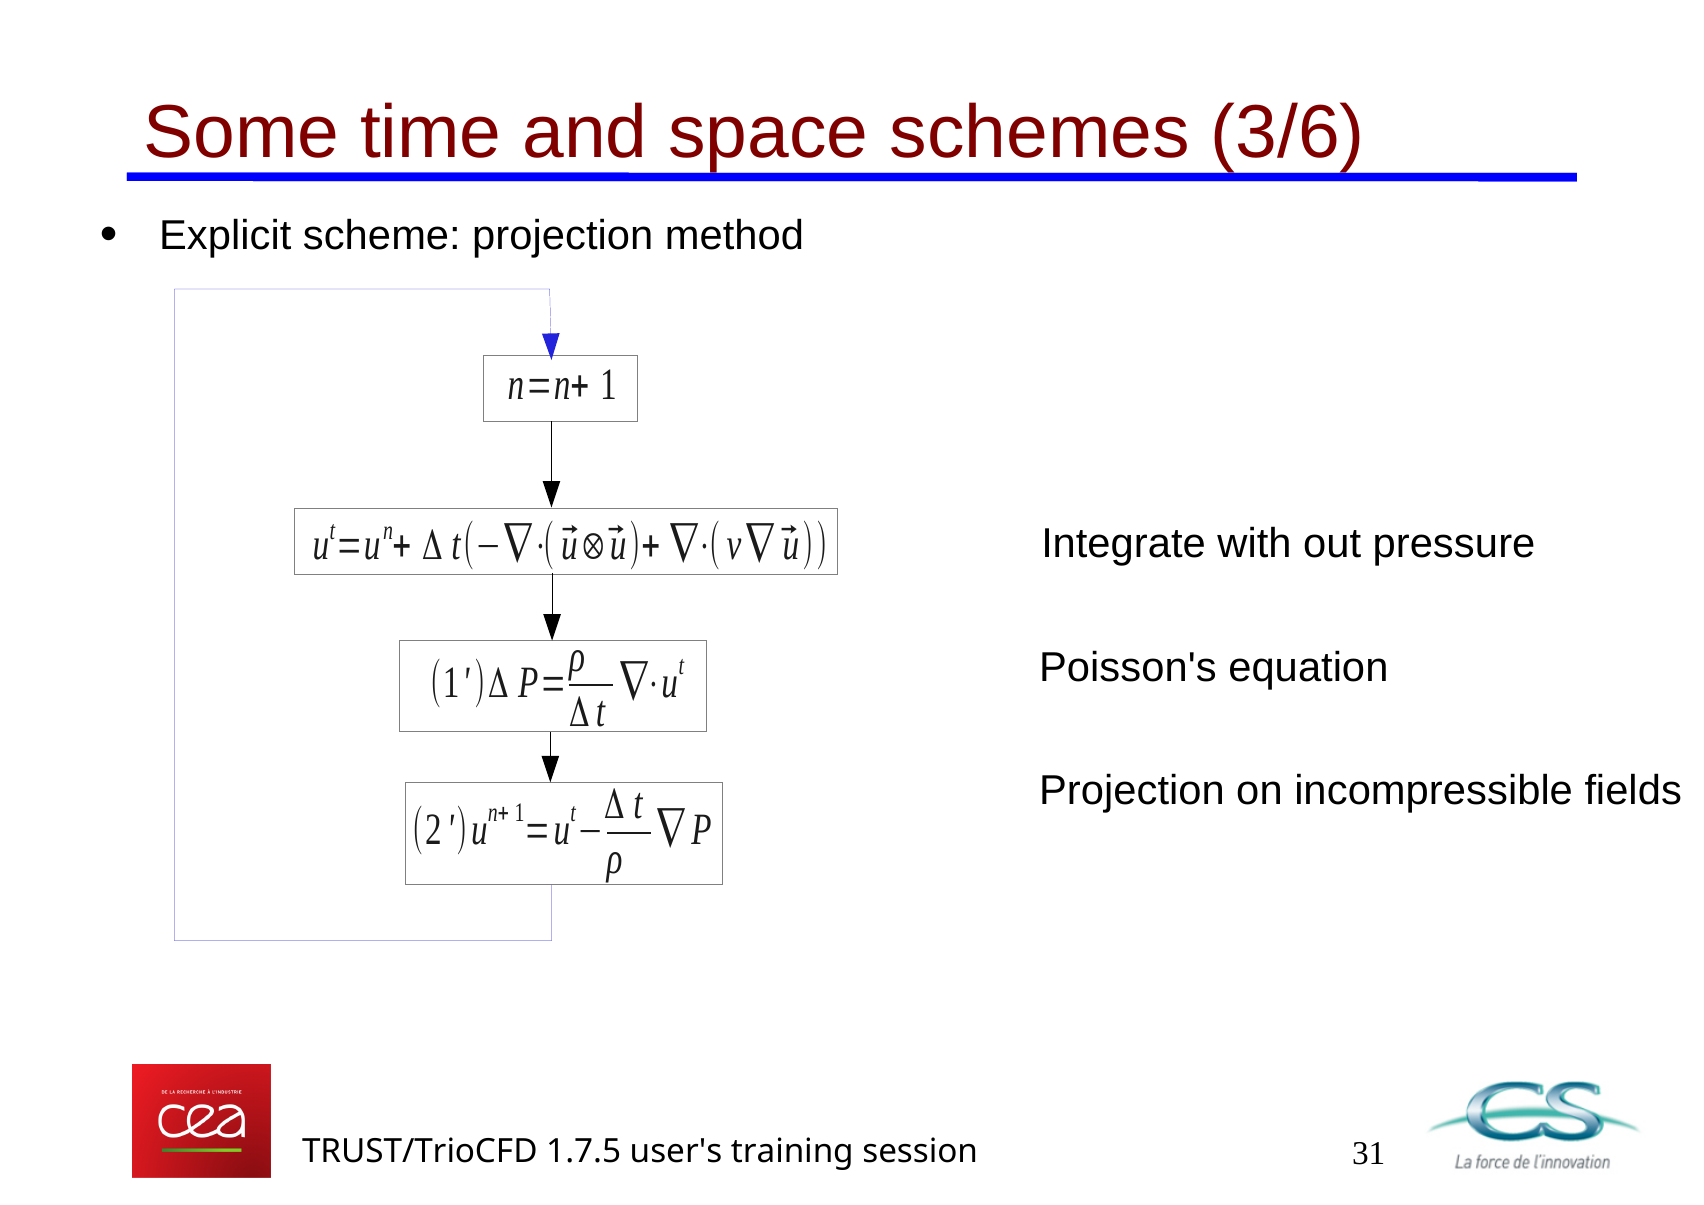

# Some time and space schemes (3/6)
Explicit scheme: projection method
 Integrate with out pressure
 Poisson's equation
 Projection on incompressible fields
TRUST/TrioCFD 1.7.5 user's training session
31